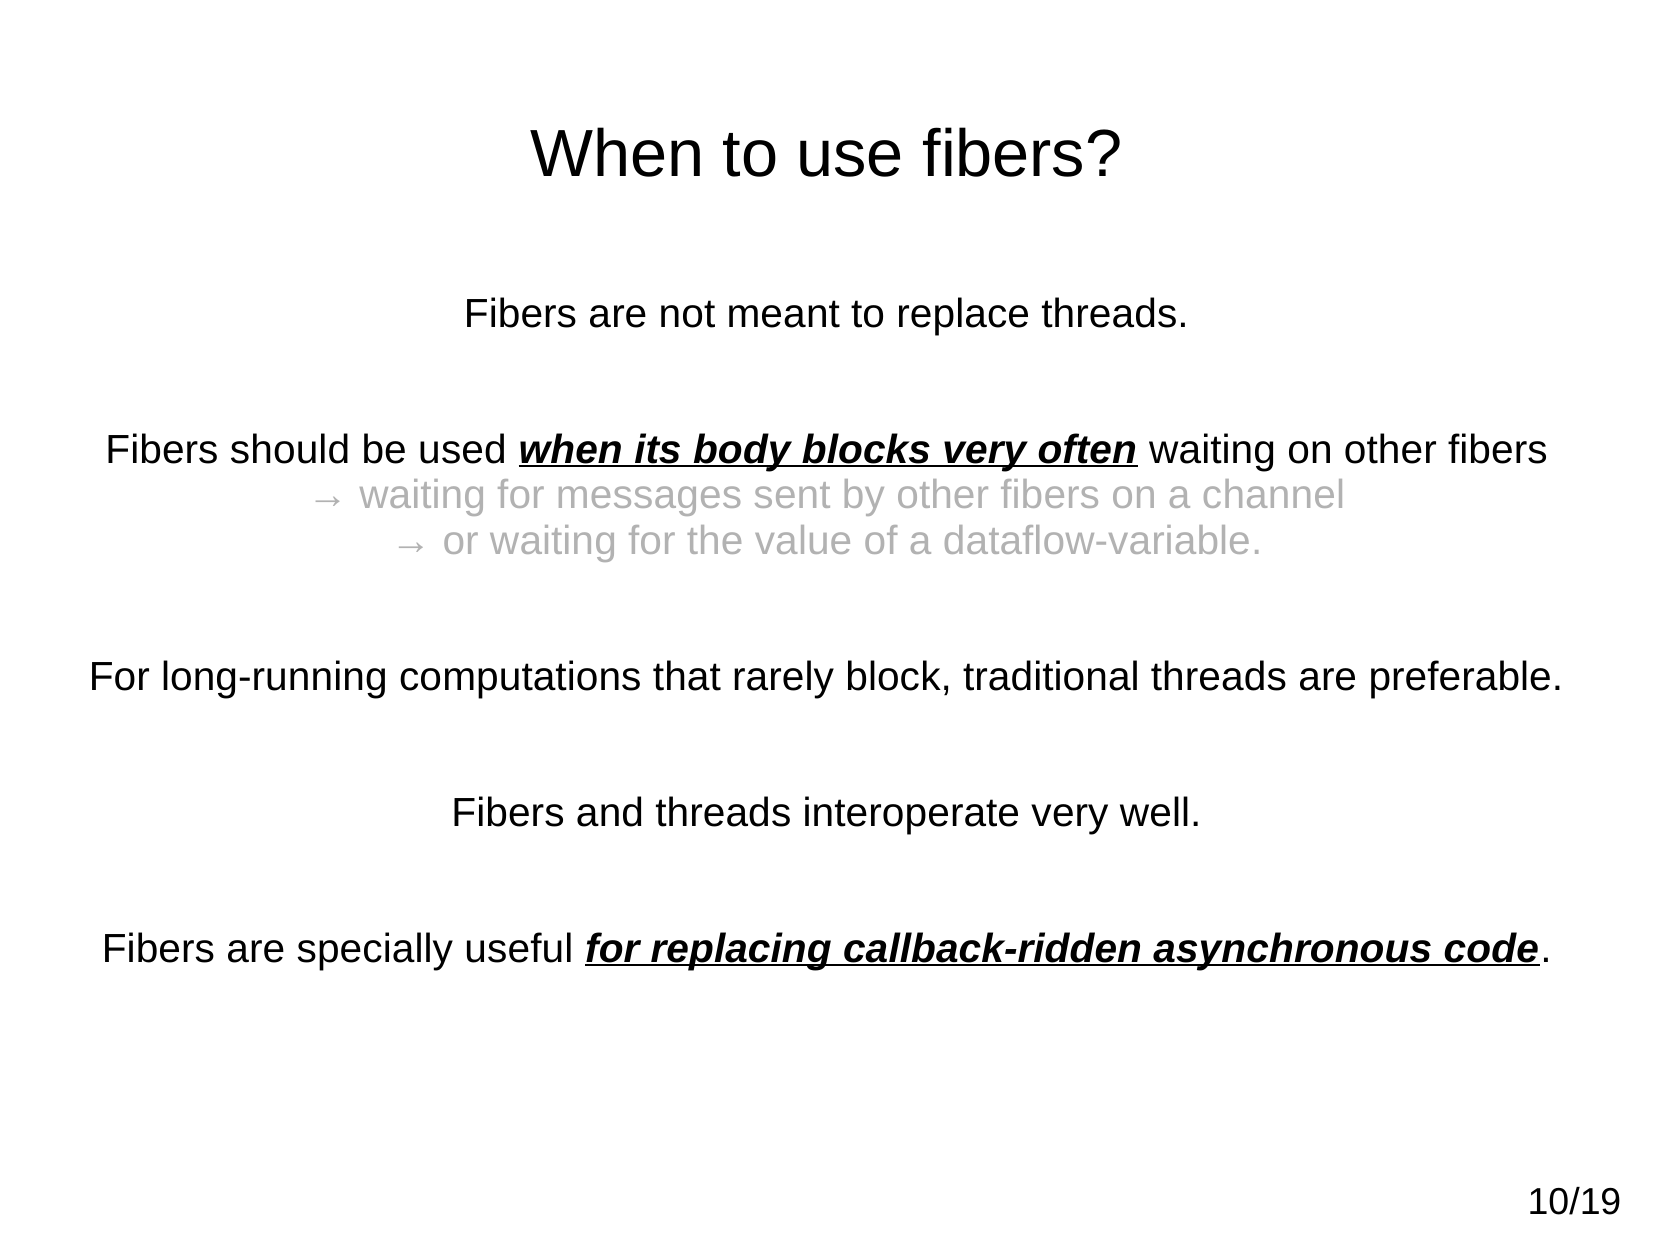

# When to use fibers?
Fibers are not meant to replace threads.
Fibers should be used when its body blocks very often waiting on other fibers
→ waiting for messages sent by other fibers on a channel
→ or waiting for the value of a dataflow-variable.
For long-running computations that rarely block, traditional threads are preferable.
Fibers and threads interoperate very well.
Fibers are specially useful for replacing callback-ridden asynchronous code.